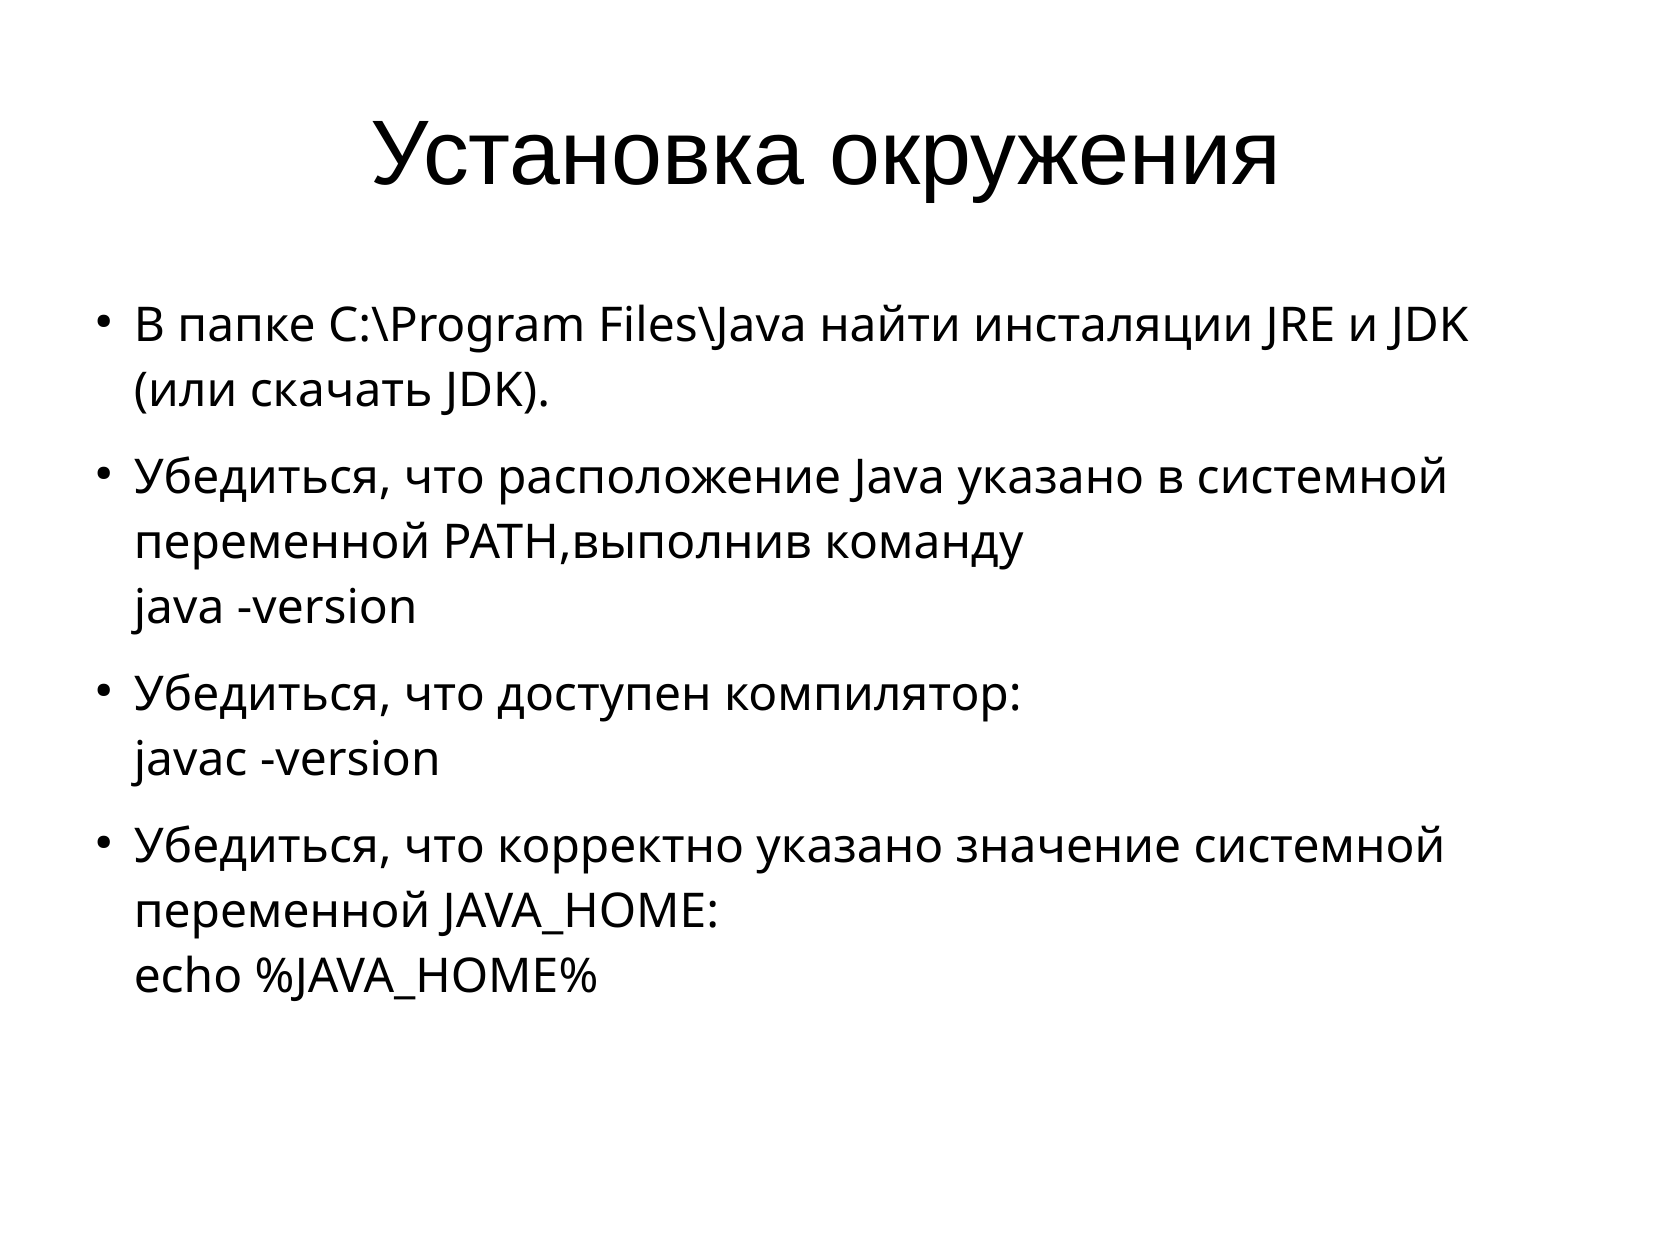

# Установка окружения
В папке C:\Program Files\Java найти инсталяции JRE и JDK (или скачать JDK).
Убедиться, что расположение Java указано в системной переменной PATH,выполнив команду
java -version
Убедиться, что доступен компилятор:
javac -version
Убедиться, что корректно указано значение системной переменной JAVA_HOME:
echo %JAVA_HOME%